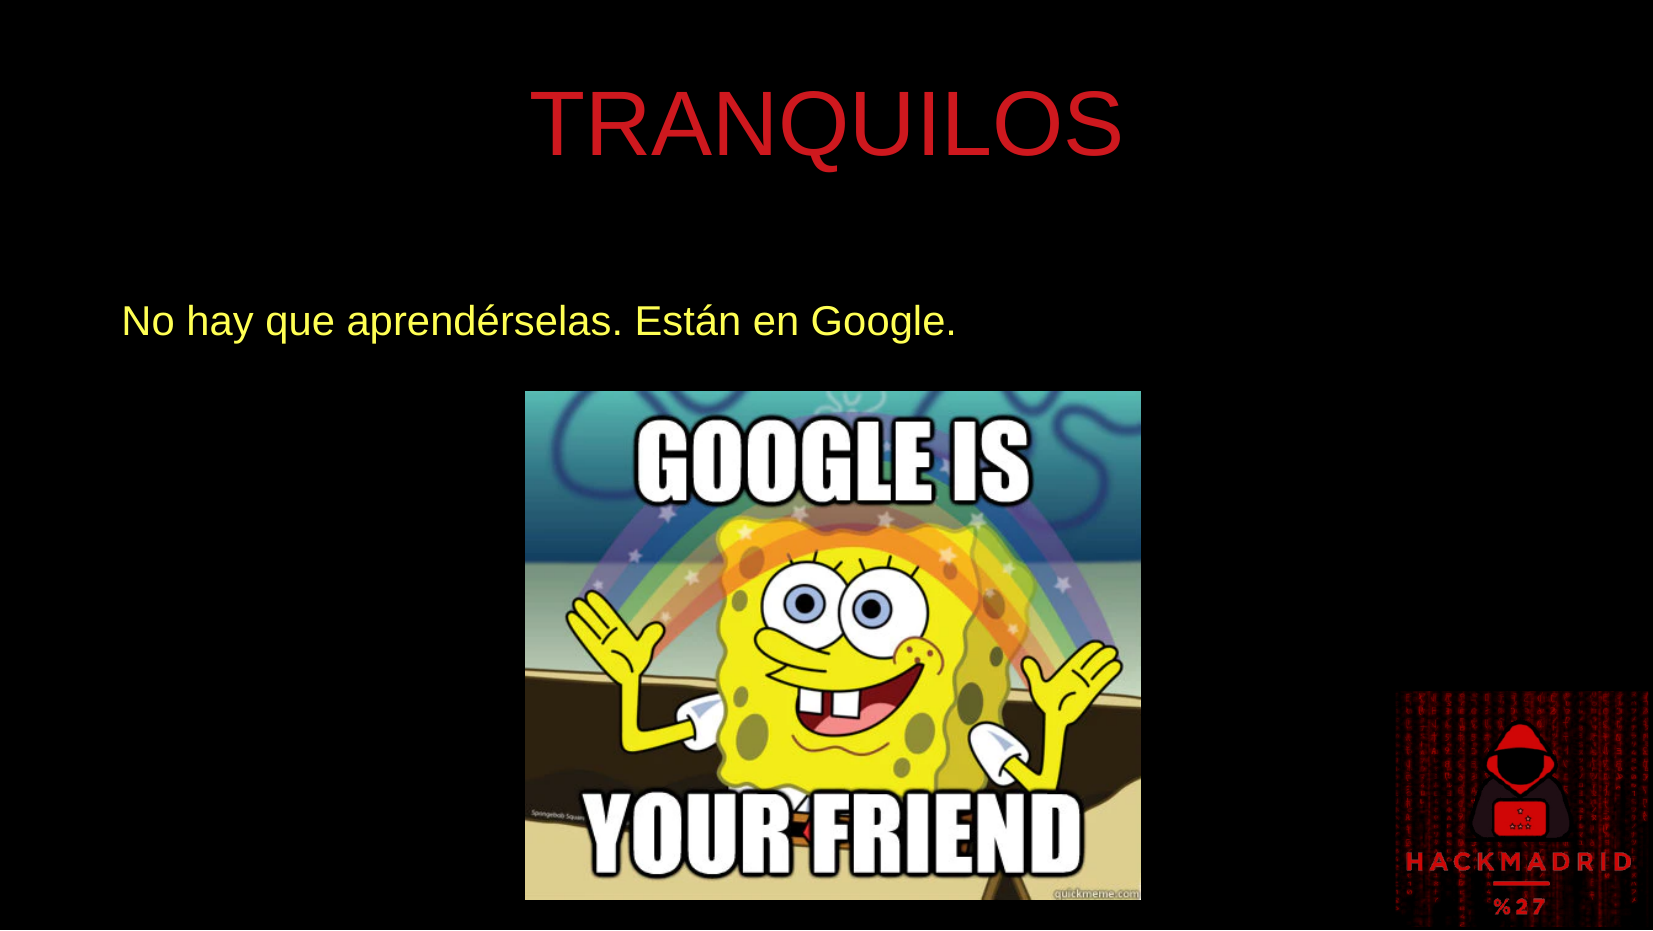

# TRANQUILOS
No hay que aprendérselas. Están en Google.